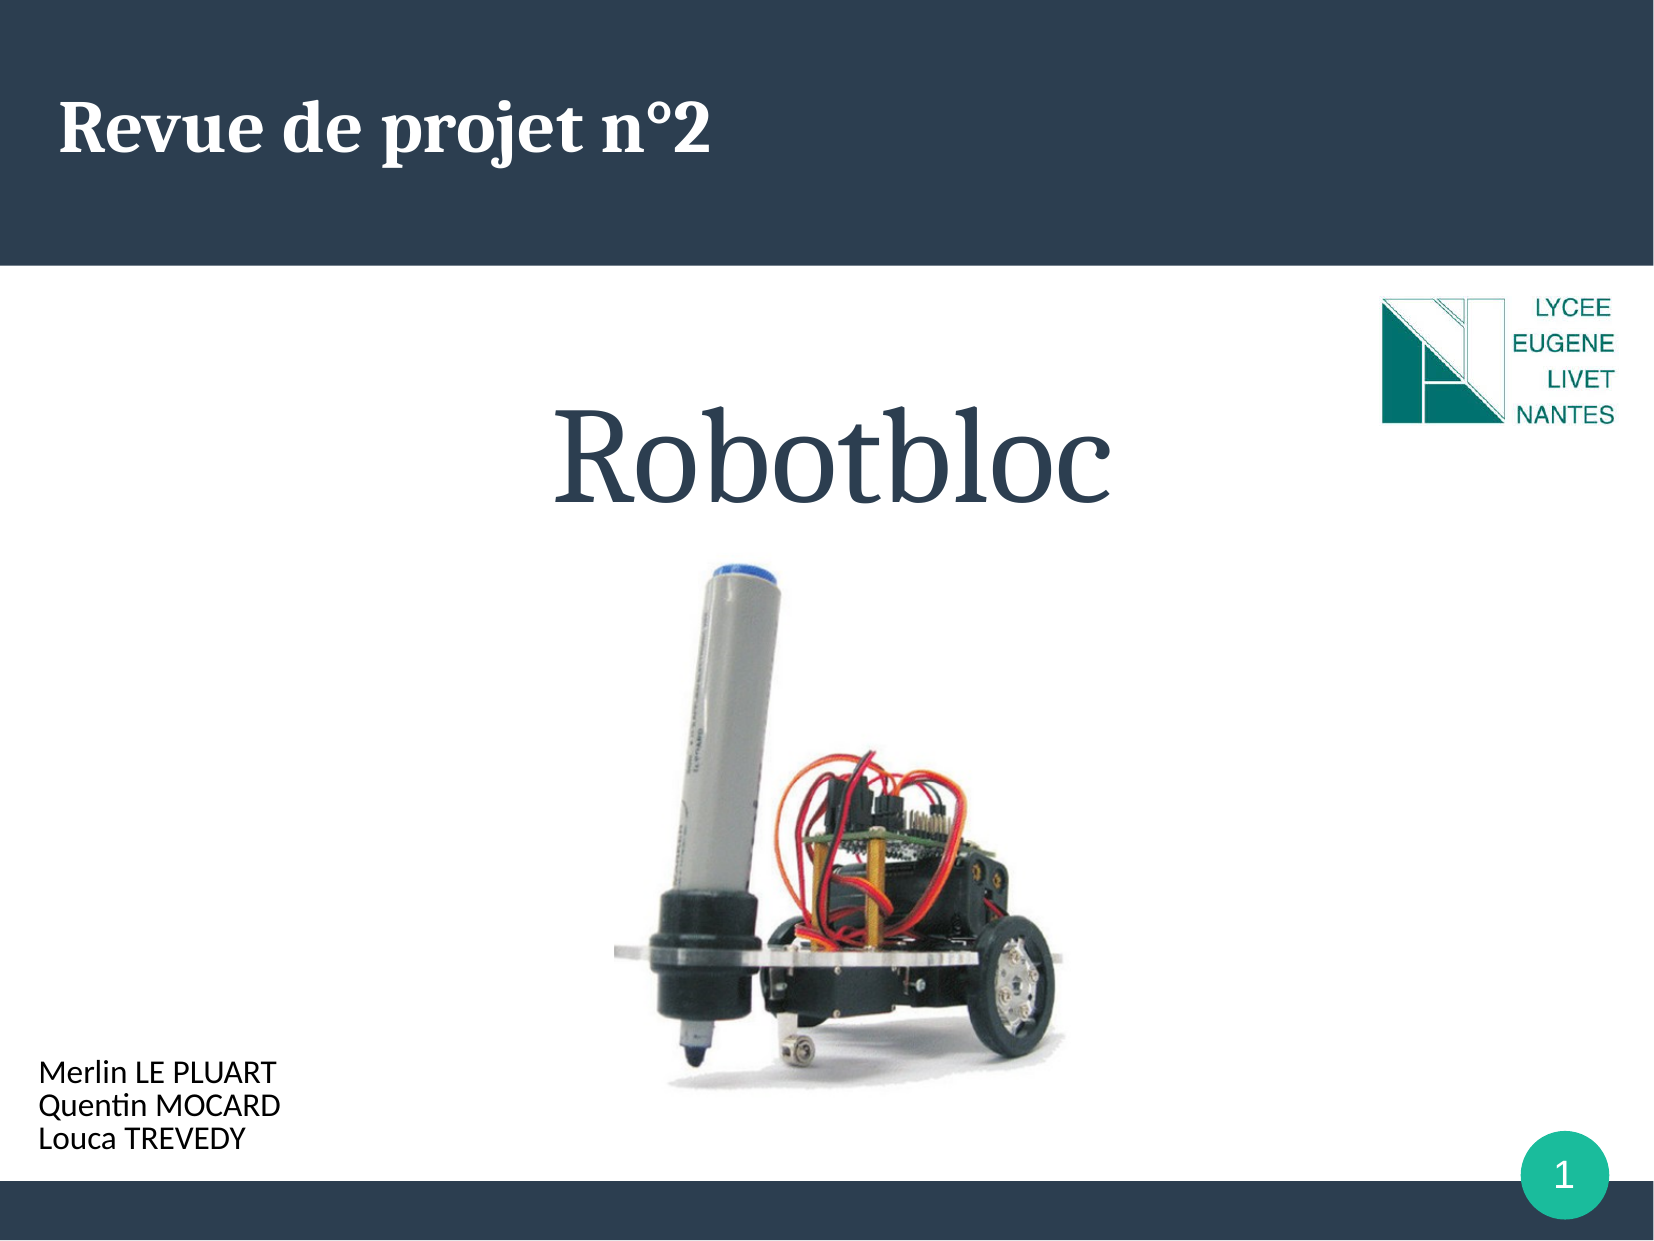

# Revue de projet n°2
Robotbloc
Merlin LE PLUART
Quentin MOCARD
Louca TREVEDY
1